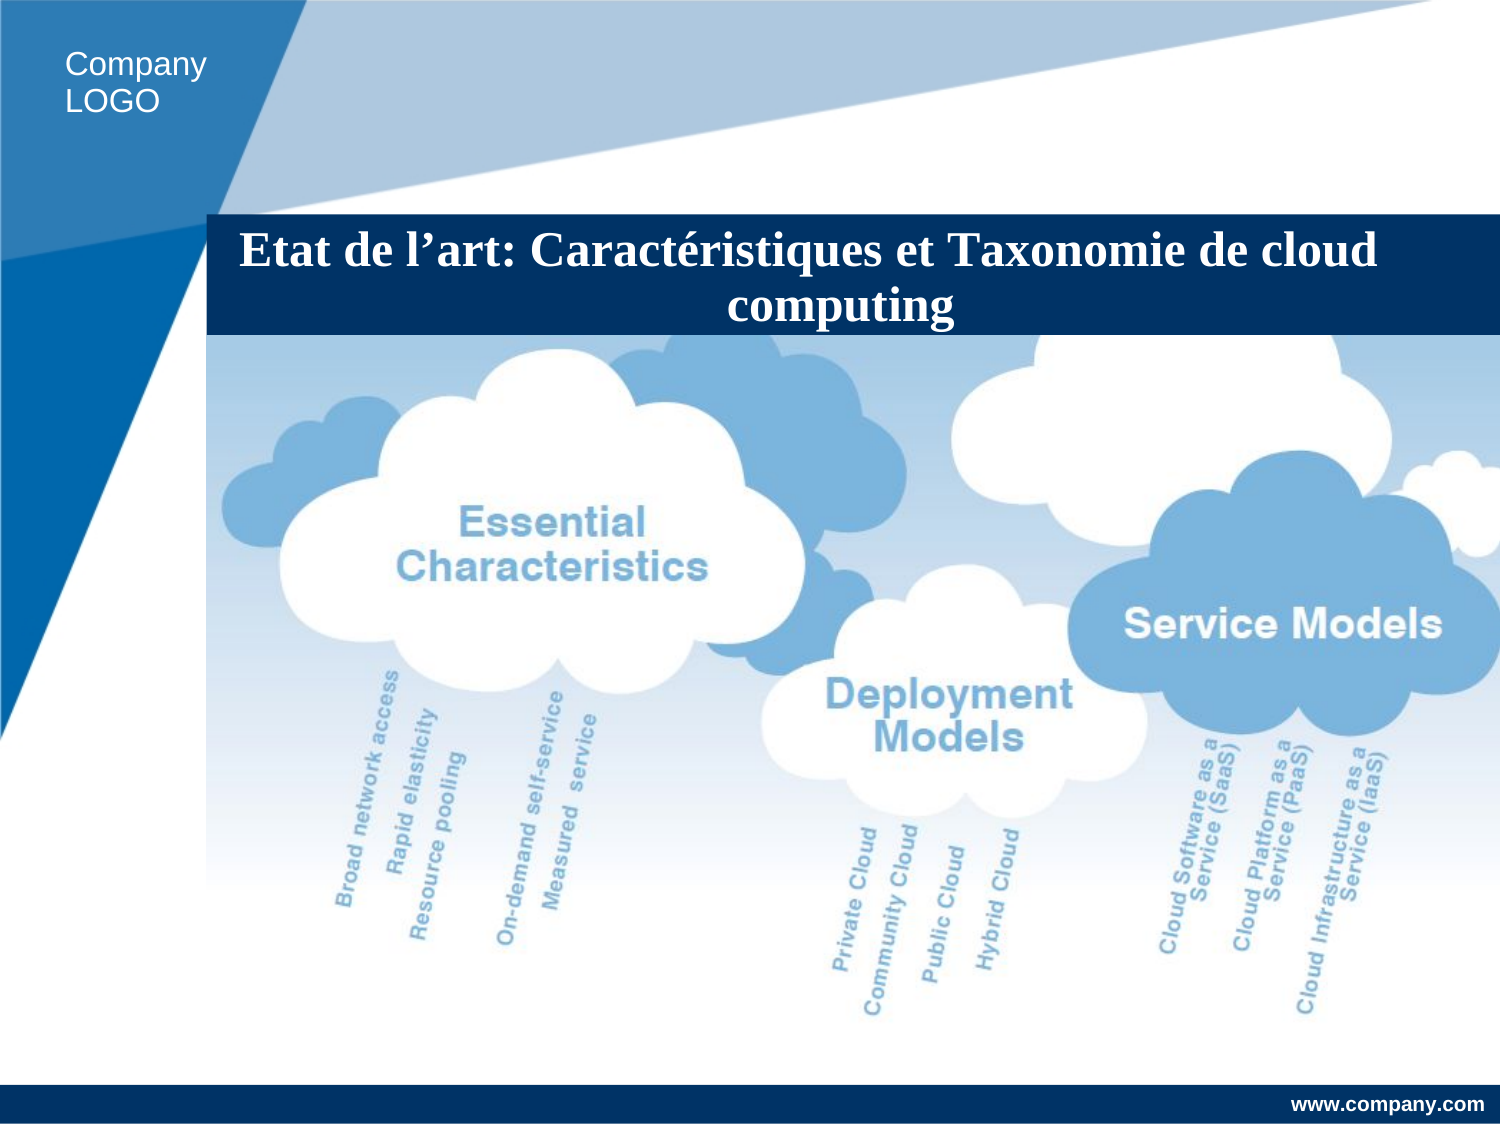

# Etat de l’art: Caractéristiques et Taxonomie de cloud computing